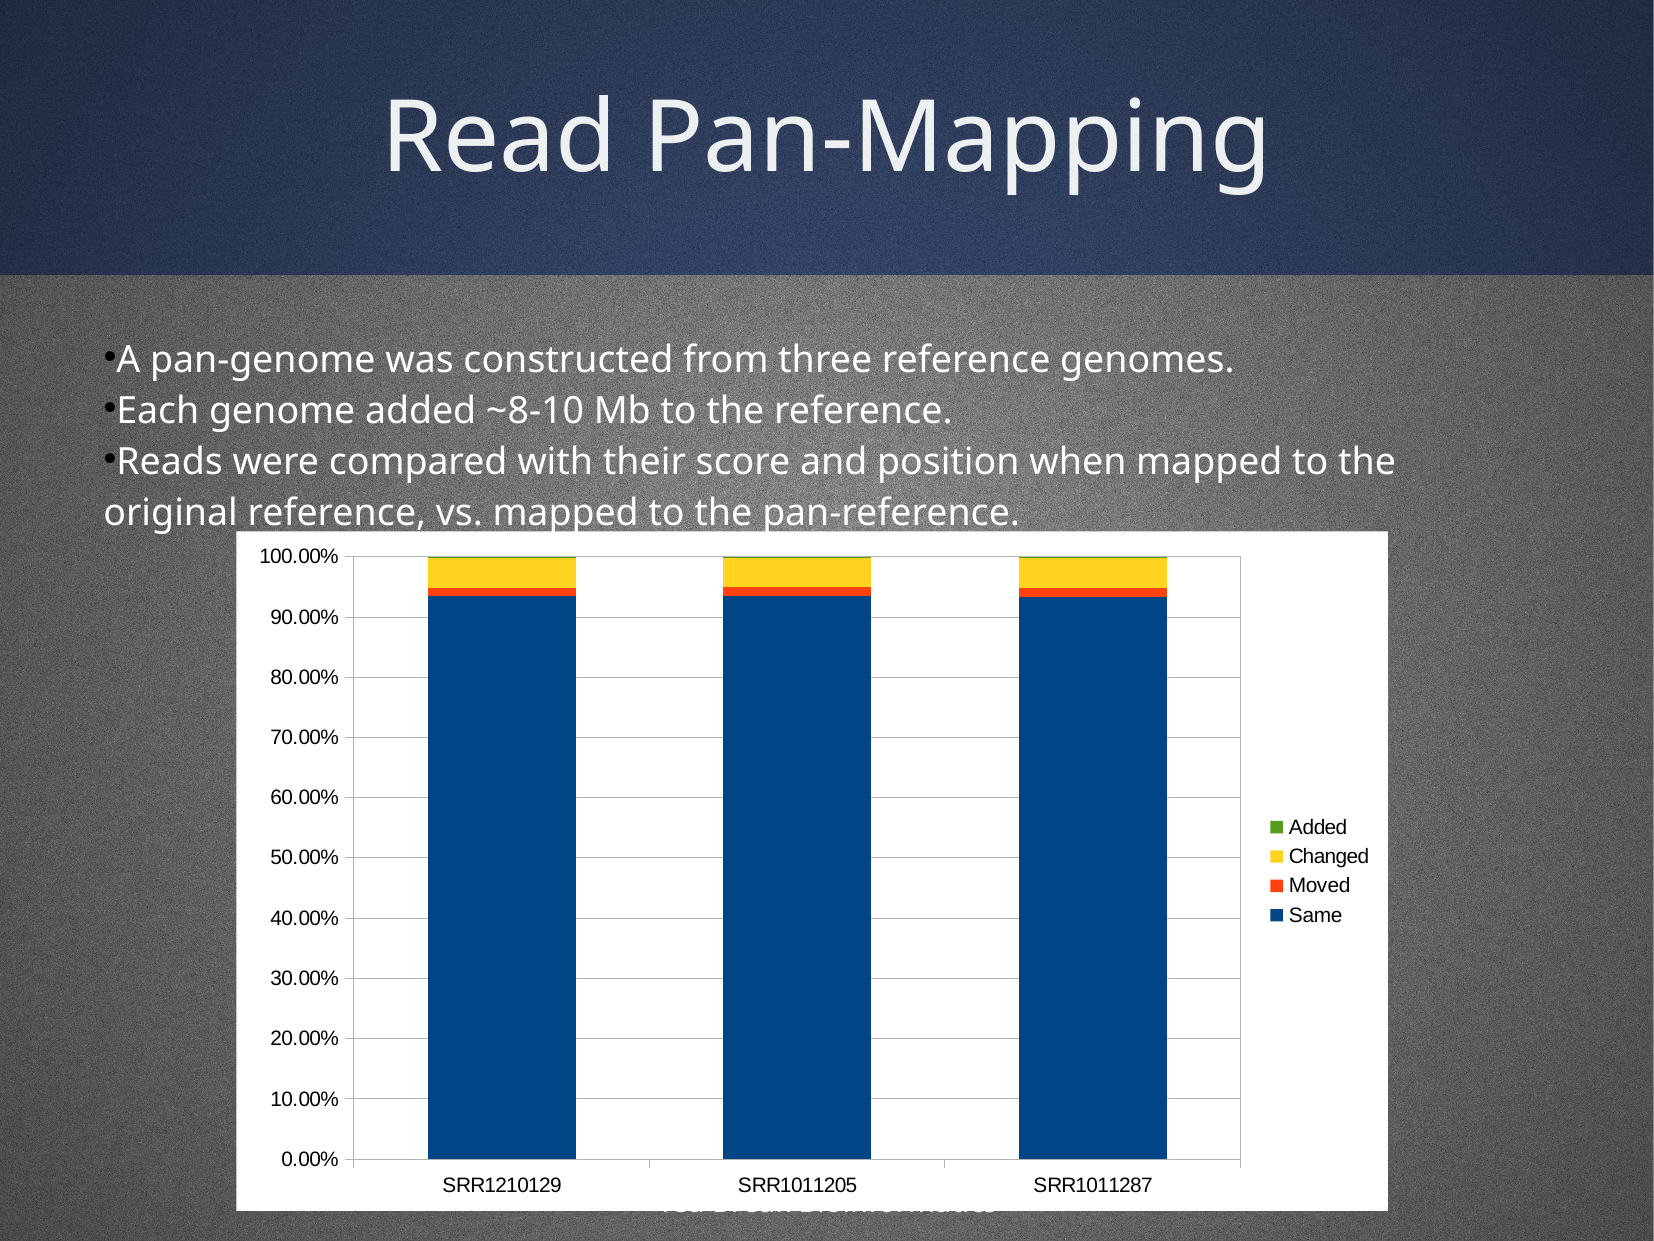

# Read Pan-Mapping
A pan-genome was constructed from three reference genomes.
Each genome added ~8-10 Mb to the reference.
Reads were compared with their score and position when mapped to the original reference, vs. mapped to the pan-reference.
### Chart
| Category | Same | Moved | Changed | Added |
|---|---|---|---|---|
| SRR1210129 | 8987281.0 | 133843.0 | 485118.0 | 10366.0 |
| SRR1011205 | 10237472.0 | 149042.0 | 542908.0 | 12251.0 |
| SRR1011287 | 8479139.0 | 126743.0 | 467453.0 | 11566.0 |